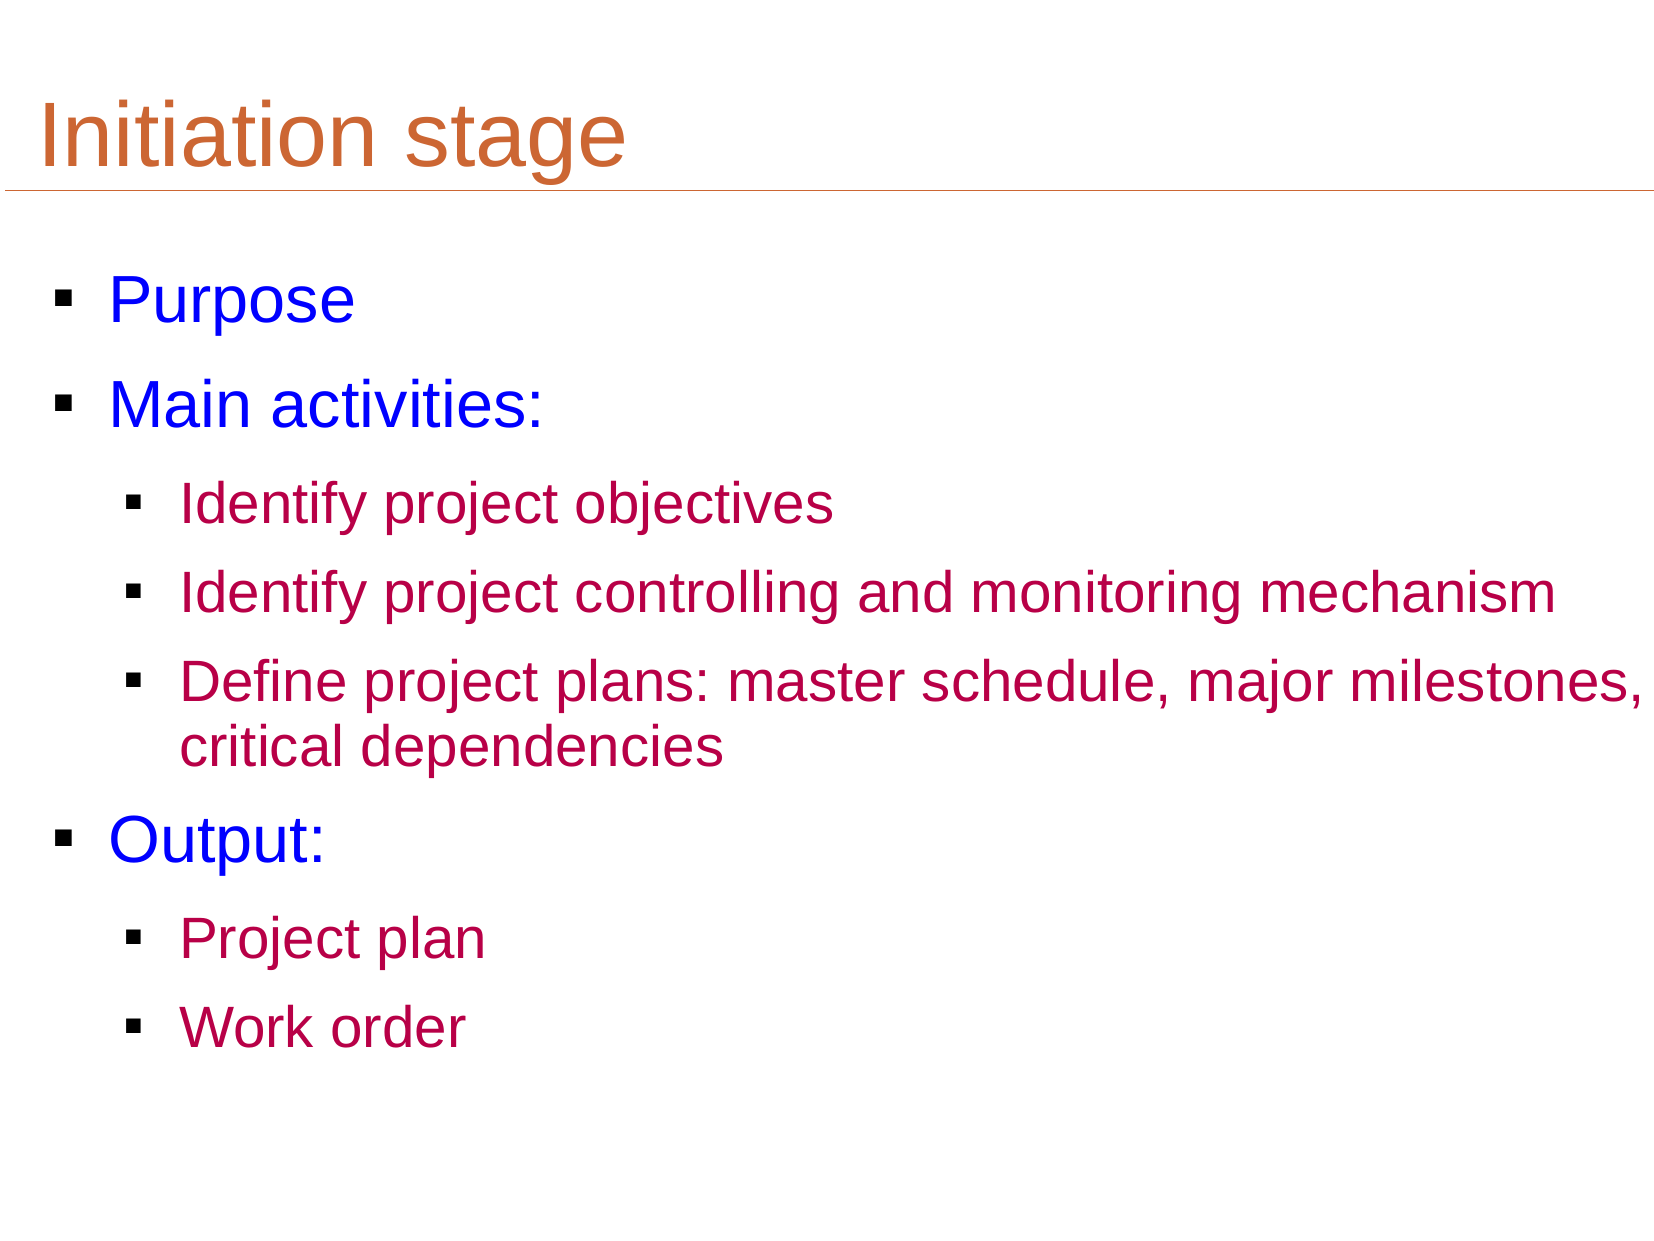

# Initiation stage
Purpose
Main activities:
Identify project objectives
Identify project controlling and monitoring mechanism
Define project plans: master schedule, major milestones, critical dependencies
Output:
Project plan
Work order